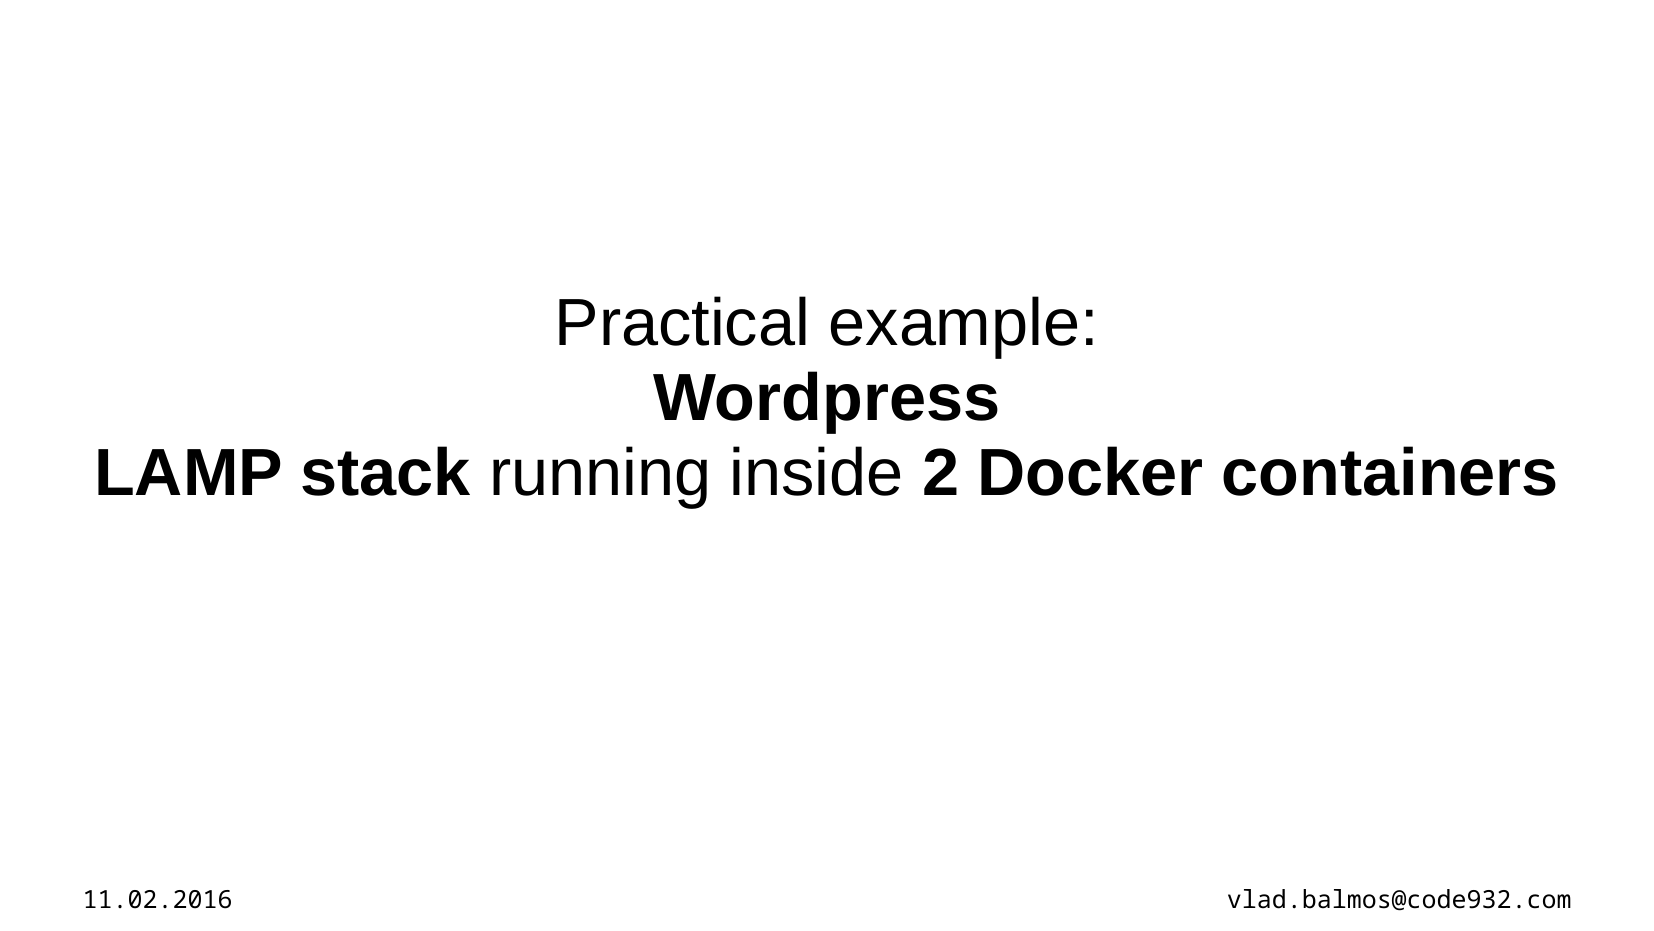

# Practical example:
Wordpress
LAMP stack running inside 2 Docker containers
11.02.2016
vlad.balmos@code932.com